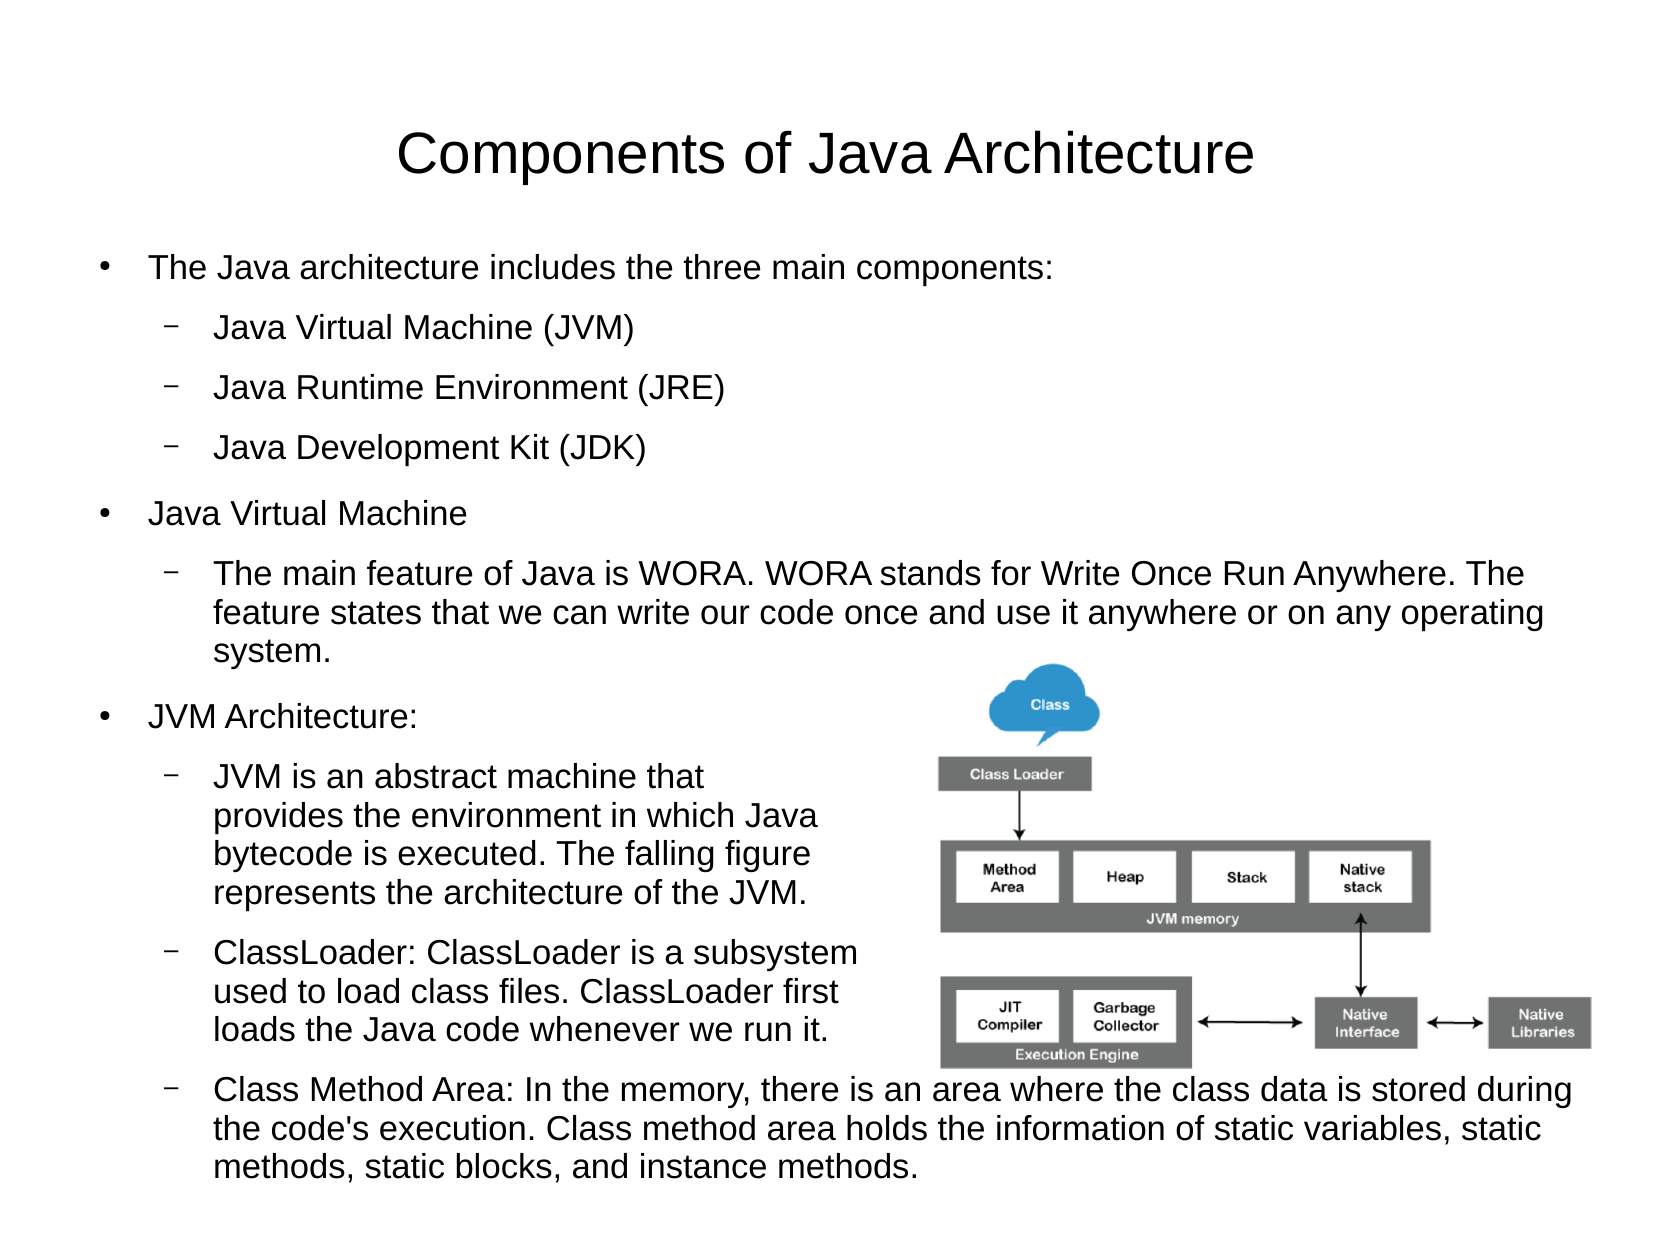

# Components of Java Architecture
The Java architecture includes the three main components:
Java Virtual Machine (JVM)
Java Runtime Environment (JRE)
Java Development Kit (JDK)
Java Virtual Machine
The main feature of Java is WORA. WORA stands for Write Once Run Anywhere. The feature states that we can write our code once and use it anywhere or on any operating system.
JVM Architecture:
JVM is an abstract machine that
provides the environment in which Java
bytecode is executed. The falling figure
represents the architecture of the JVM.
ClassLoader: ClassLoader is a subsystem
used to load class files. ClassLoader first
loads the Java code whenever we run it.
Class Method Area: In the memory, there is an area where the class data is stored during the code's execution. Class method area holds the information of static variables, static methods, static blocks, and instance methods.